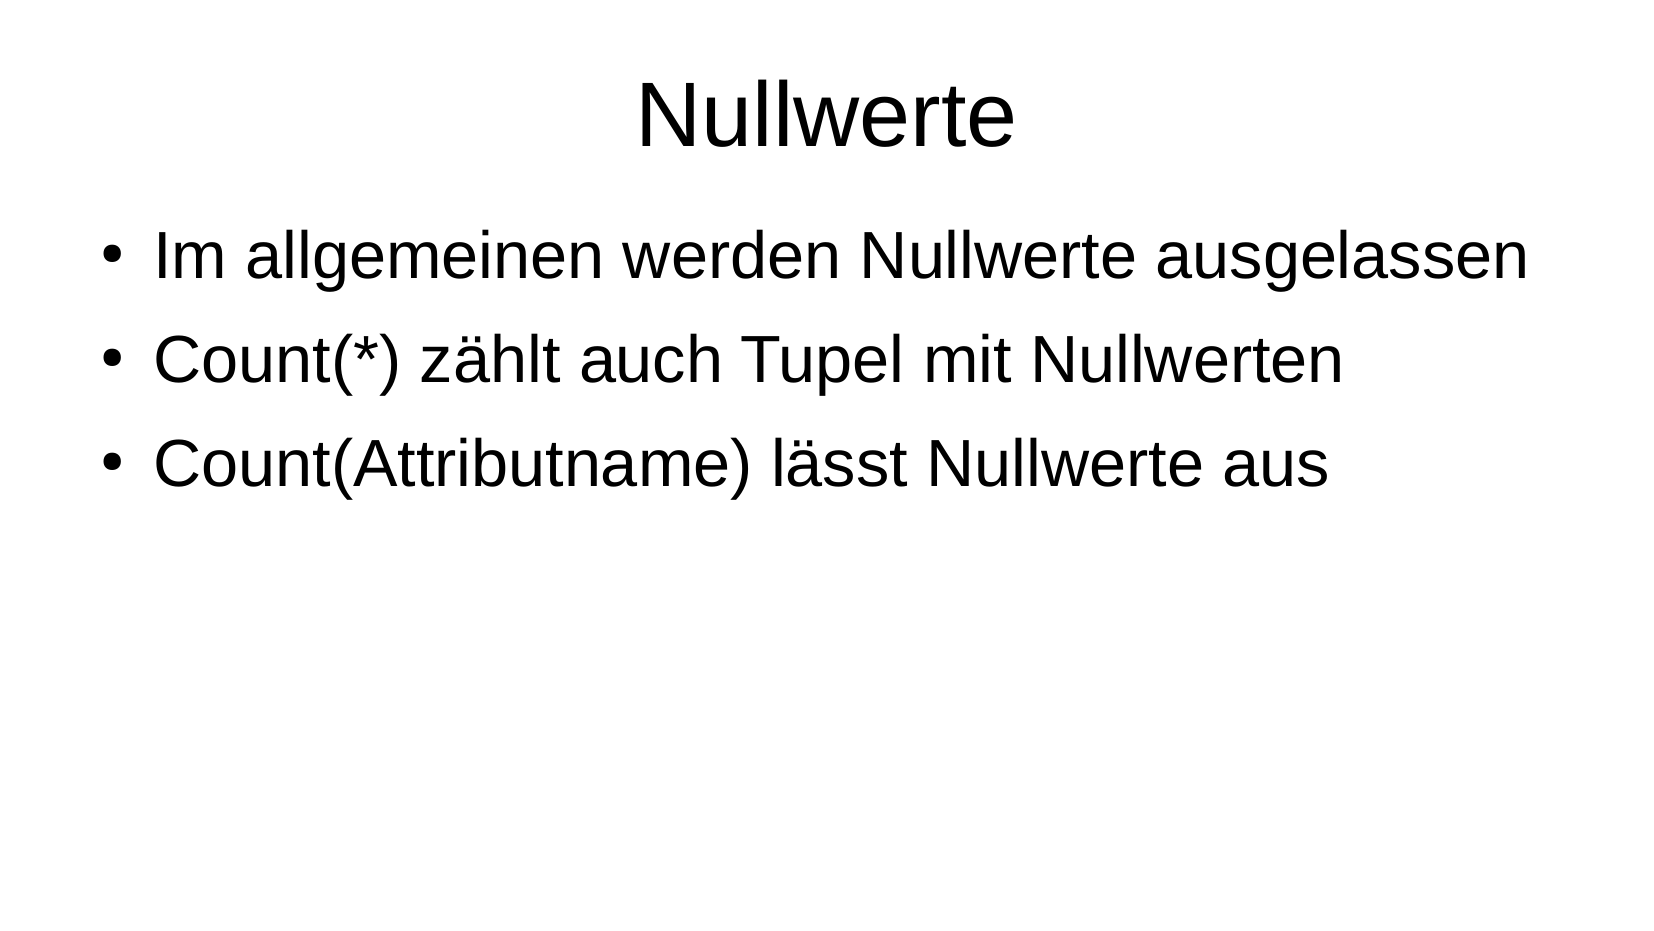

# Nullwerte
Im allgemeinen werden Nullwerte ausgelassen
Count(*) zählt auch Tupel mit Nullwerten
Count(Attributname) lässt Nullwerte aus